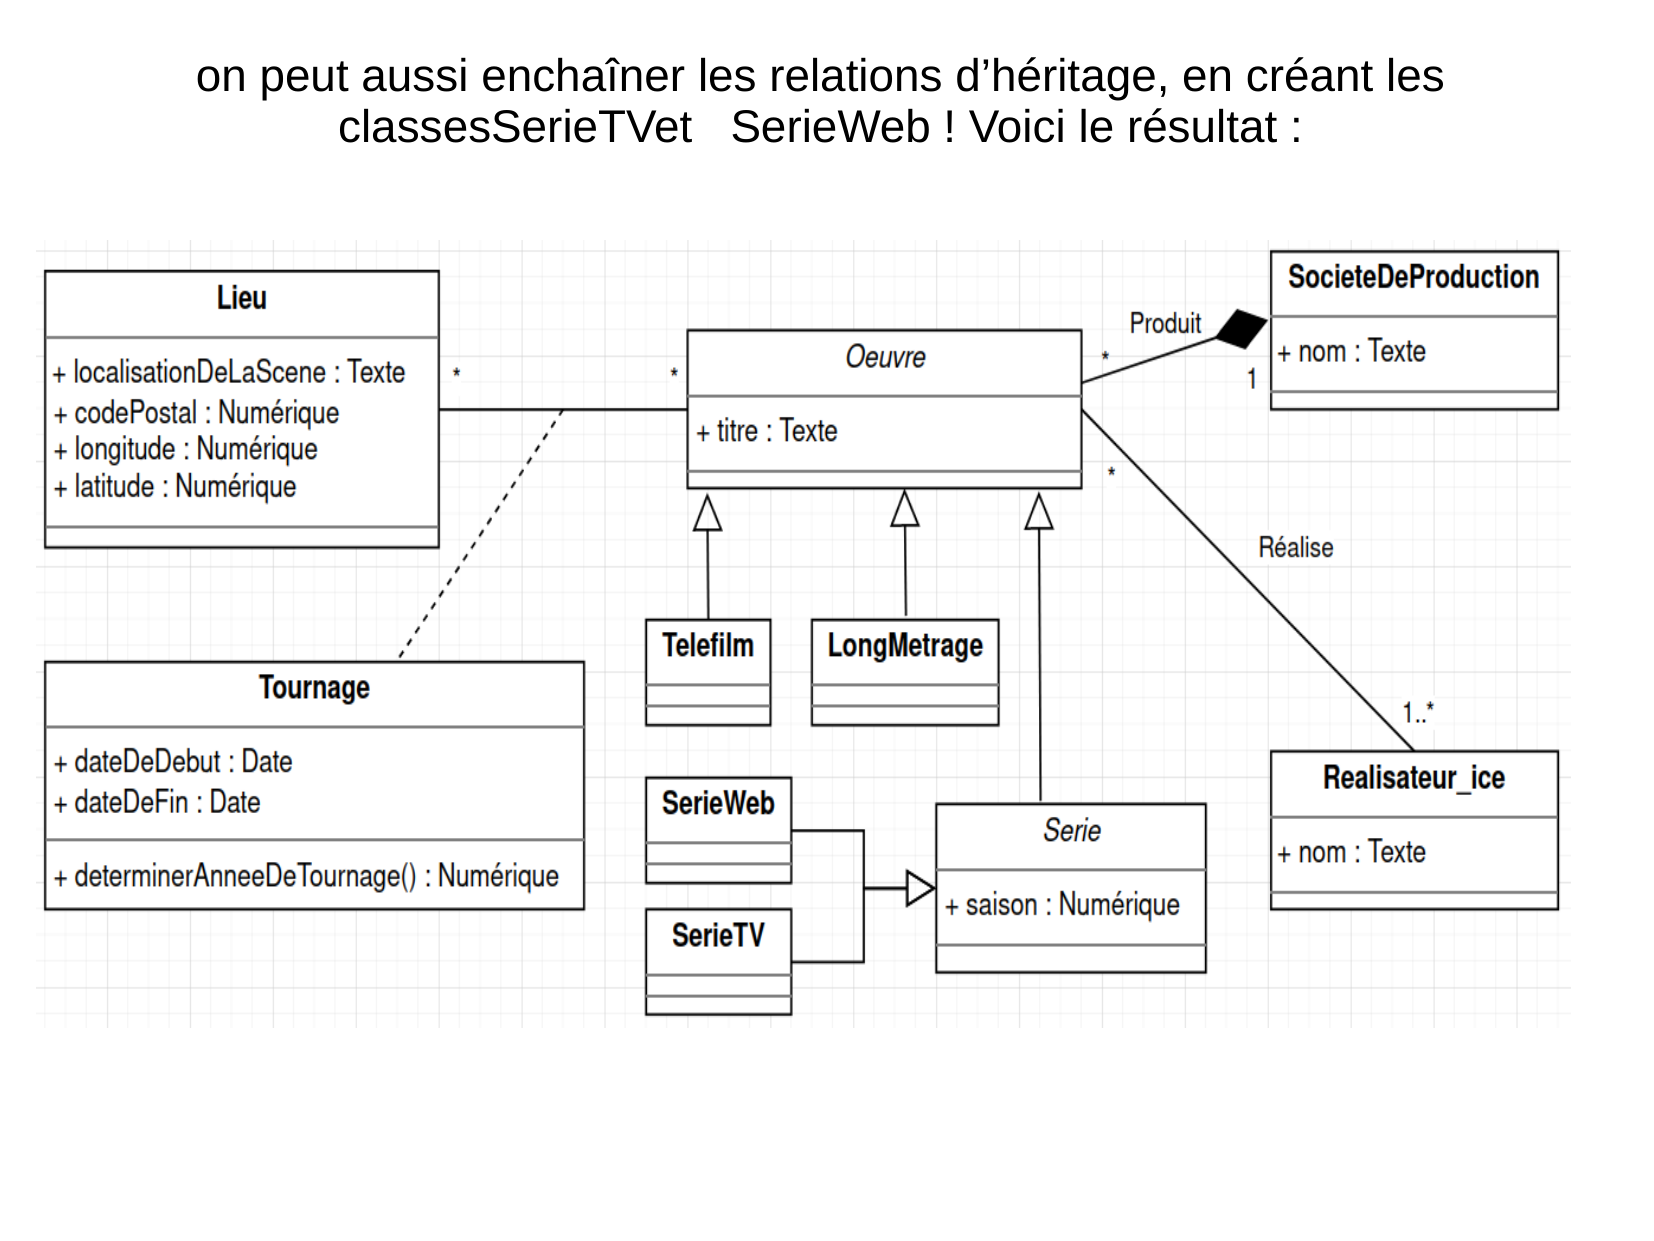

on peut aussi enchaîner les relations d’héritage, en créant les classesSerieTVet SerieWeb ! Voici le résultat :